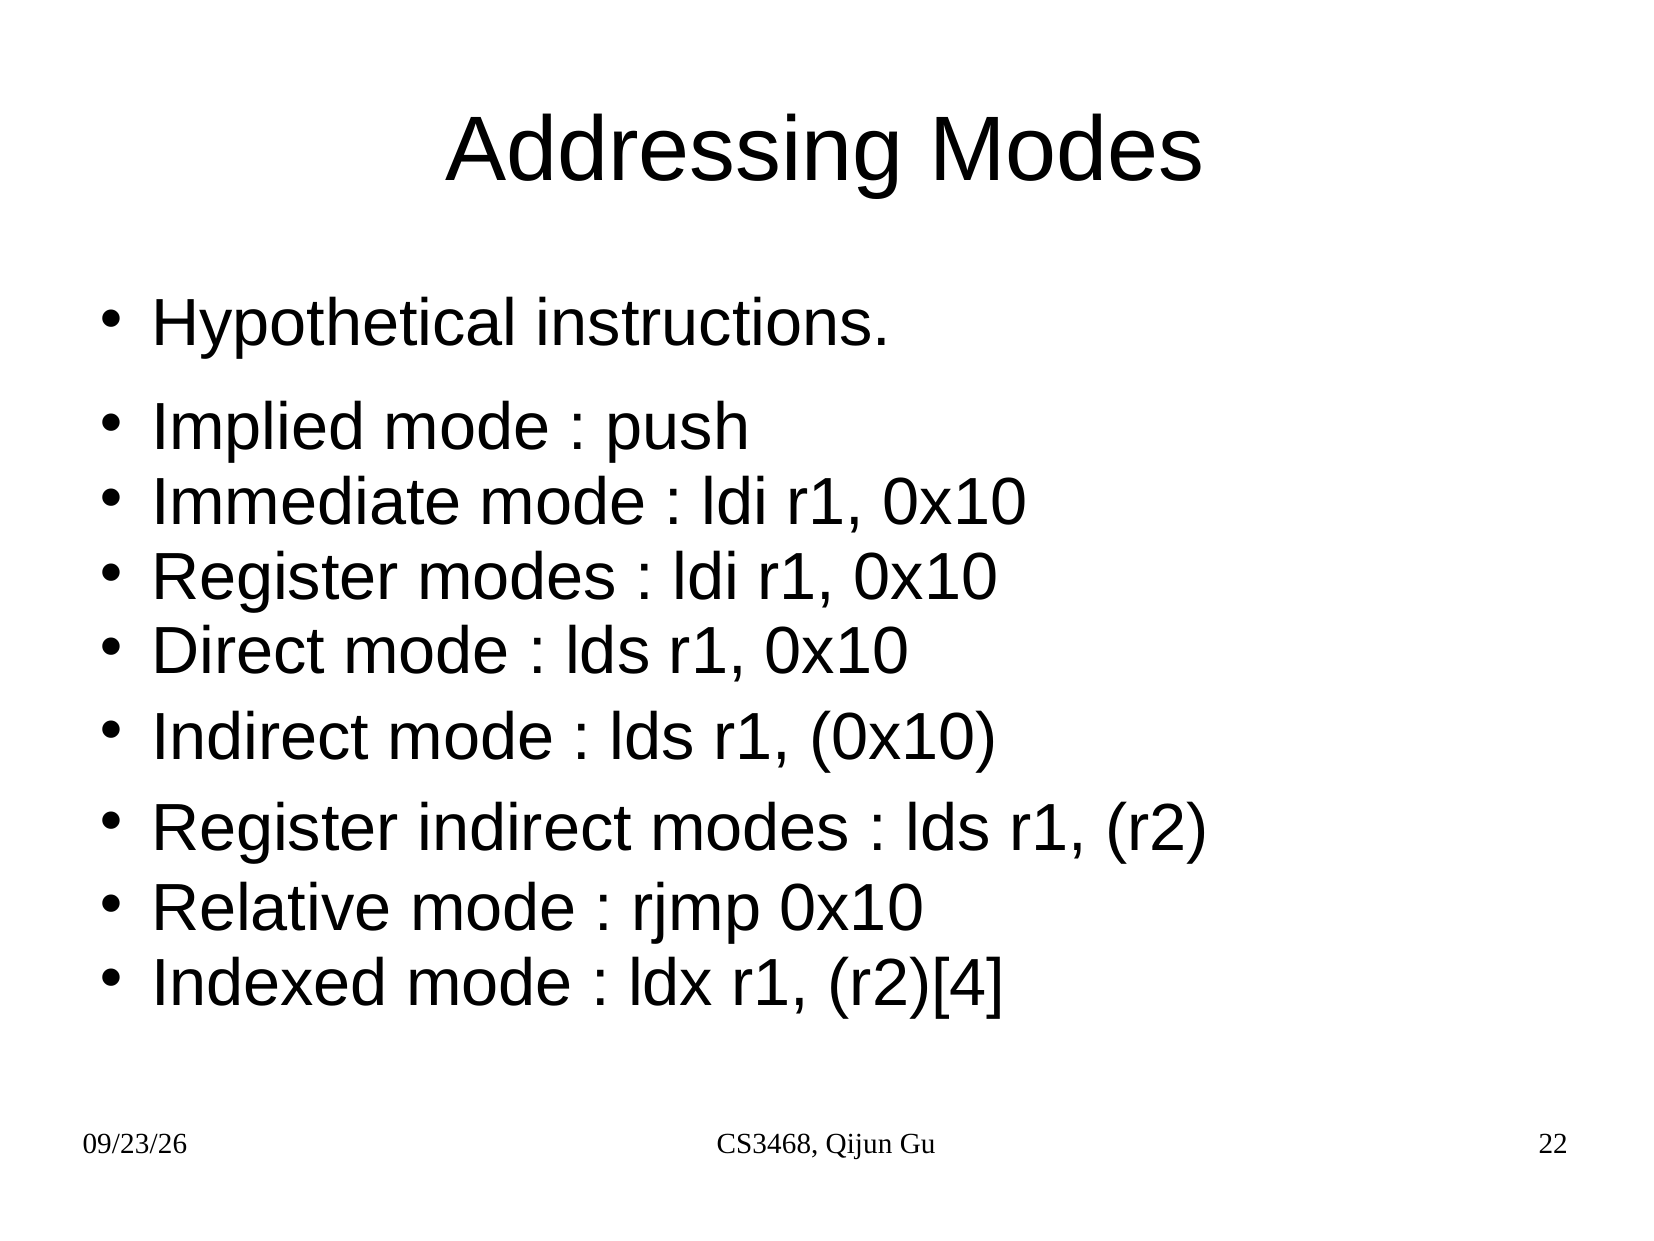

# Addressing Modes
Hypothetical instructions.
Implied mode : push
Immediate mode : ldi r1, 0x10
Register modes : ldi r1, 0x10
Direct mode : lds r1, 0x10
Indirect mode : lds r1, (0x10)‏
Register indirect modes : lds r1, (r2)‏
Relative mode : rjmp 0x10
Indexed mode : ldx r1, (r2)[4]
CS3468, Qijun Gu
22